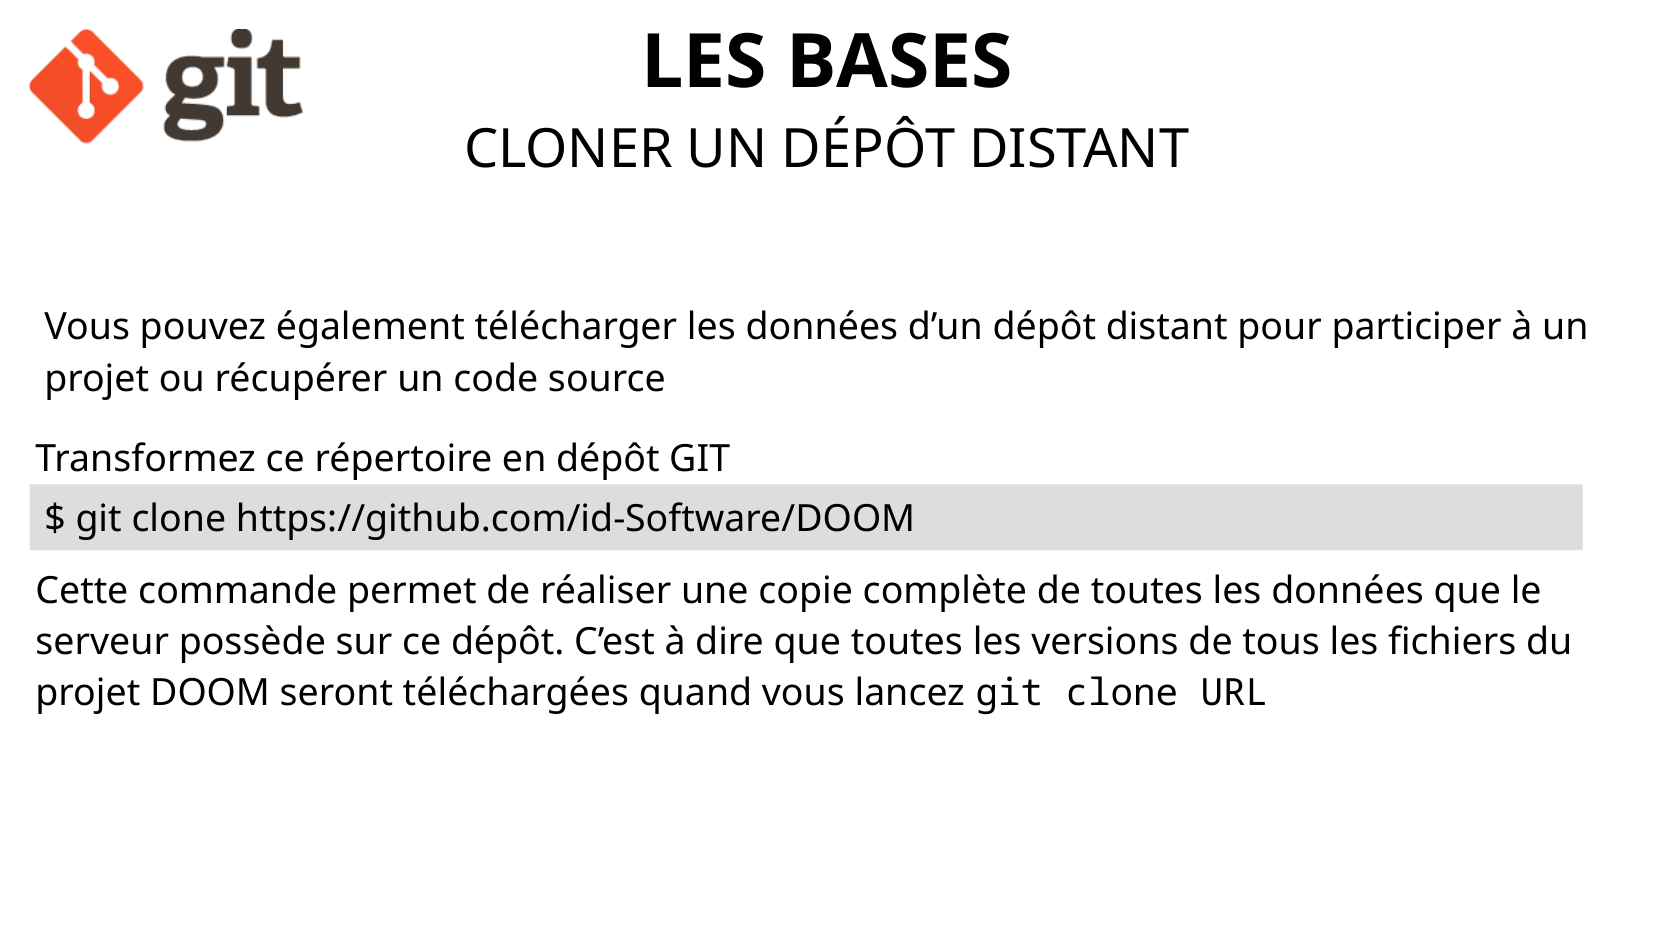

Les bases
CLONER un dépôt DISTANT
Vous pouvez également télécharger les données d’un dépôt distant pour participer à un projet ou récupérer un code source
Transformez ce répertoire en dépôt GIT
$ git clone https://github.com/id-Software/DOOM
Cette commande permet de réaliser une copie complète de toutes les données que le serveur possède sur ce dépôt. C’est à dire que toutes les versions de tous les fichiers du projet DOOM seront téléchargées quand vous lancez git clone URL